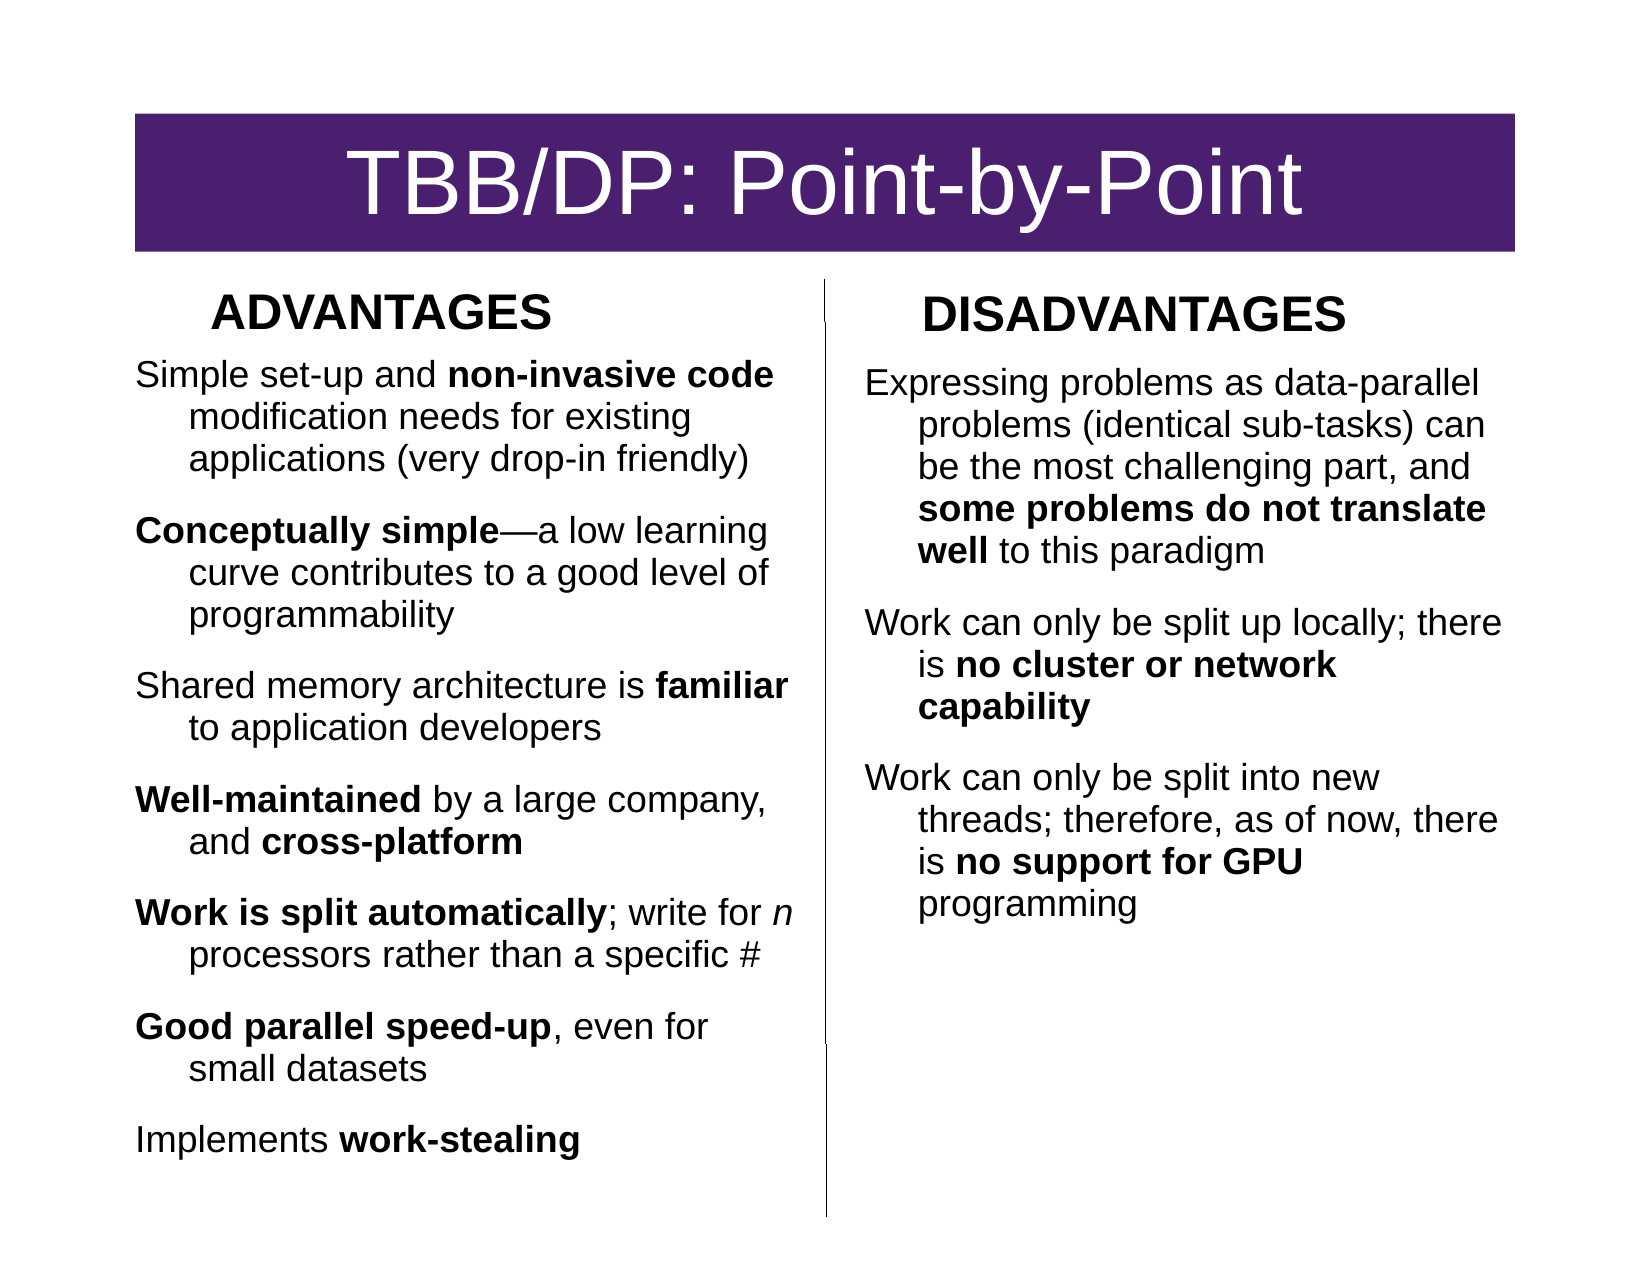

# TBB/DP: Point-by-Point
ADVANTAGES
DISADVANTAGES
Simple set-up and non-invasive code modification needs for existing applications (very drop-in friendly)
Conceptually simple—a low learning curve contributes to a good level of programmability
Shared memory architecture is familiar to application developers
Well-maintained by a large company, and cross-platform
Work is split automatically; write for n processors rather than a specific #
Good parallel speed-up, even for small datasets
Implements work-stealing
Expressing problems as data-parallel problems (identical sub-tasks) can be the most challenging part, and some problems do not translate well to this paradigm
Work can only be split up locally; there is no cluster or network capability
Work can only be split into new threads; therefore, as of now, there is no support for GPU programming